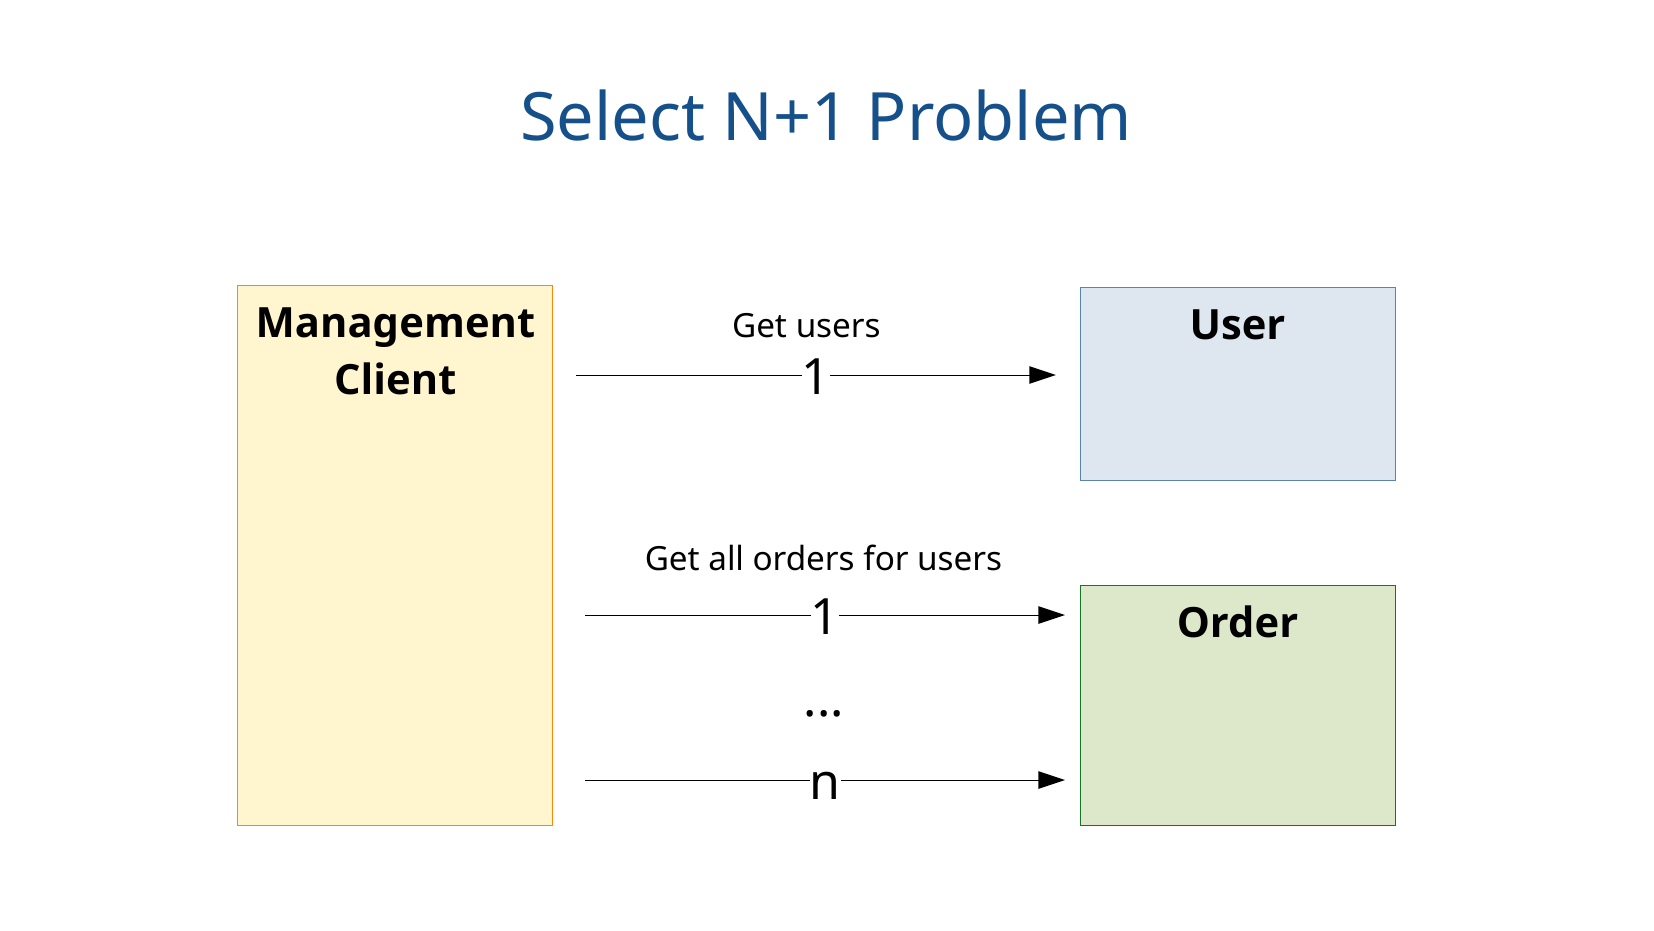

# Select N+1 Problem
Management
Client
User
Get users
1
Get all orders for users
Order
1
...
n